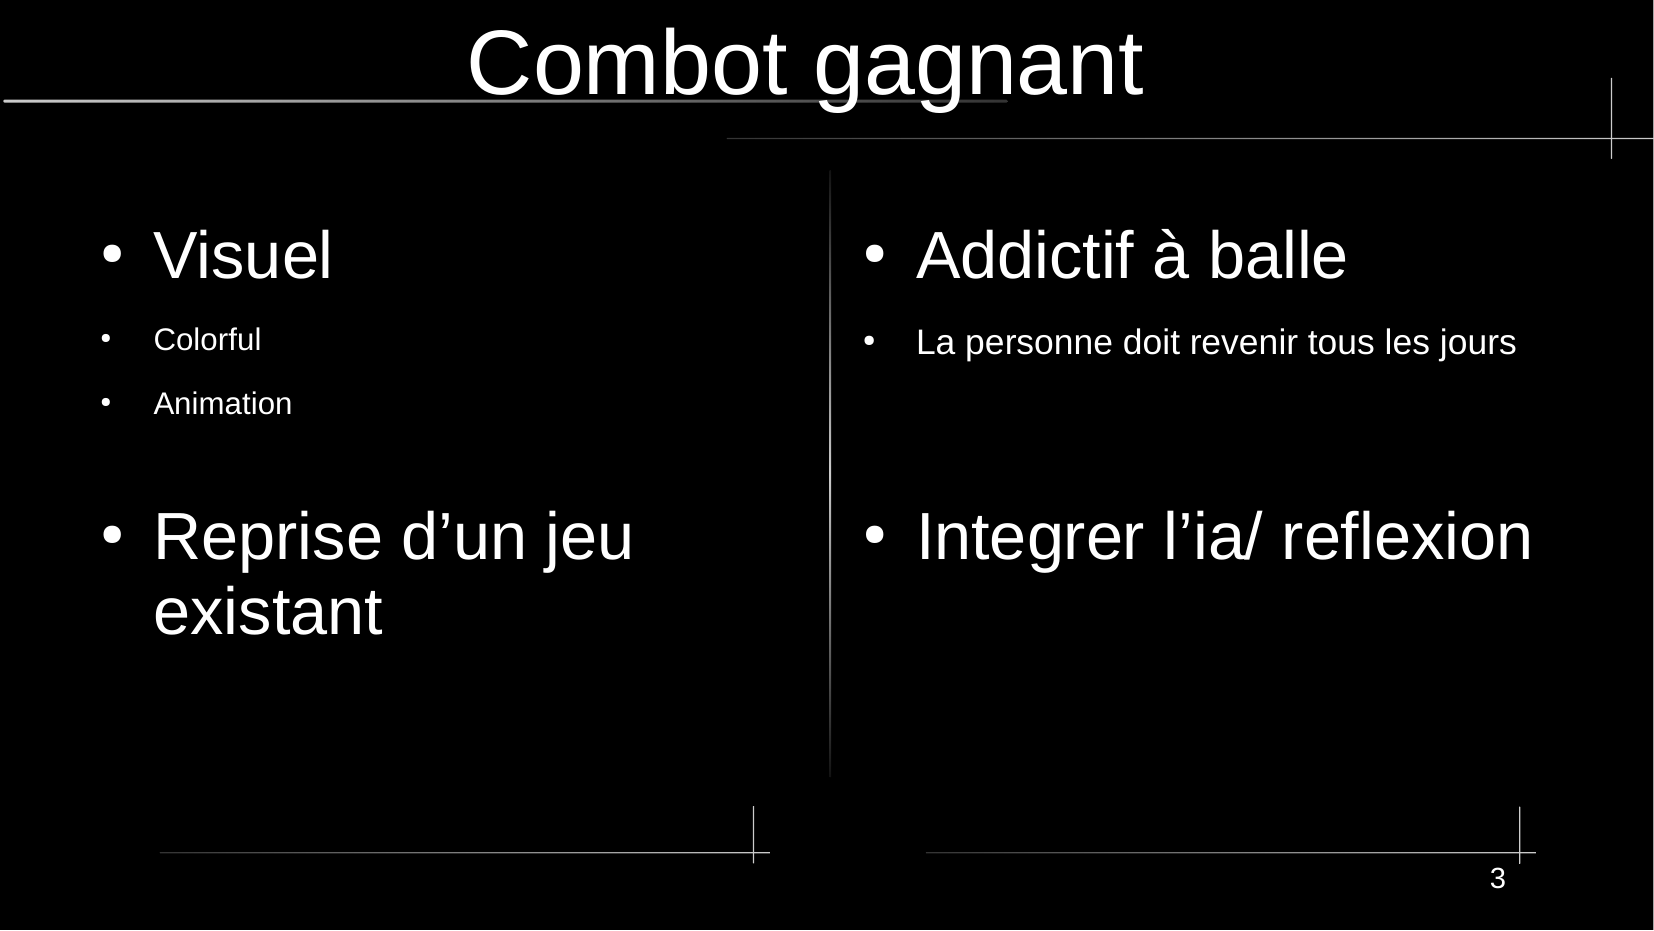

# Combot gagnant
Visuel
Colorful
Animation
Addictif à balle
La personne doit revenir tous les jours
Reprise d’un jeu existant
Integrer l’ia/ reflexion
3